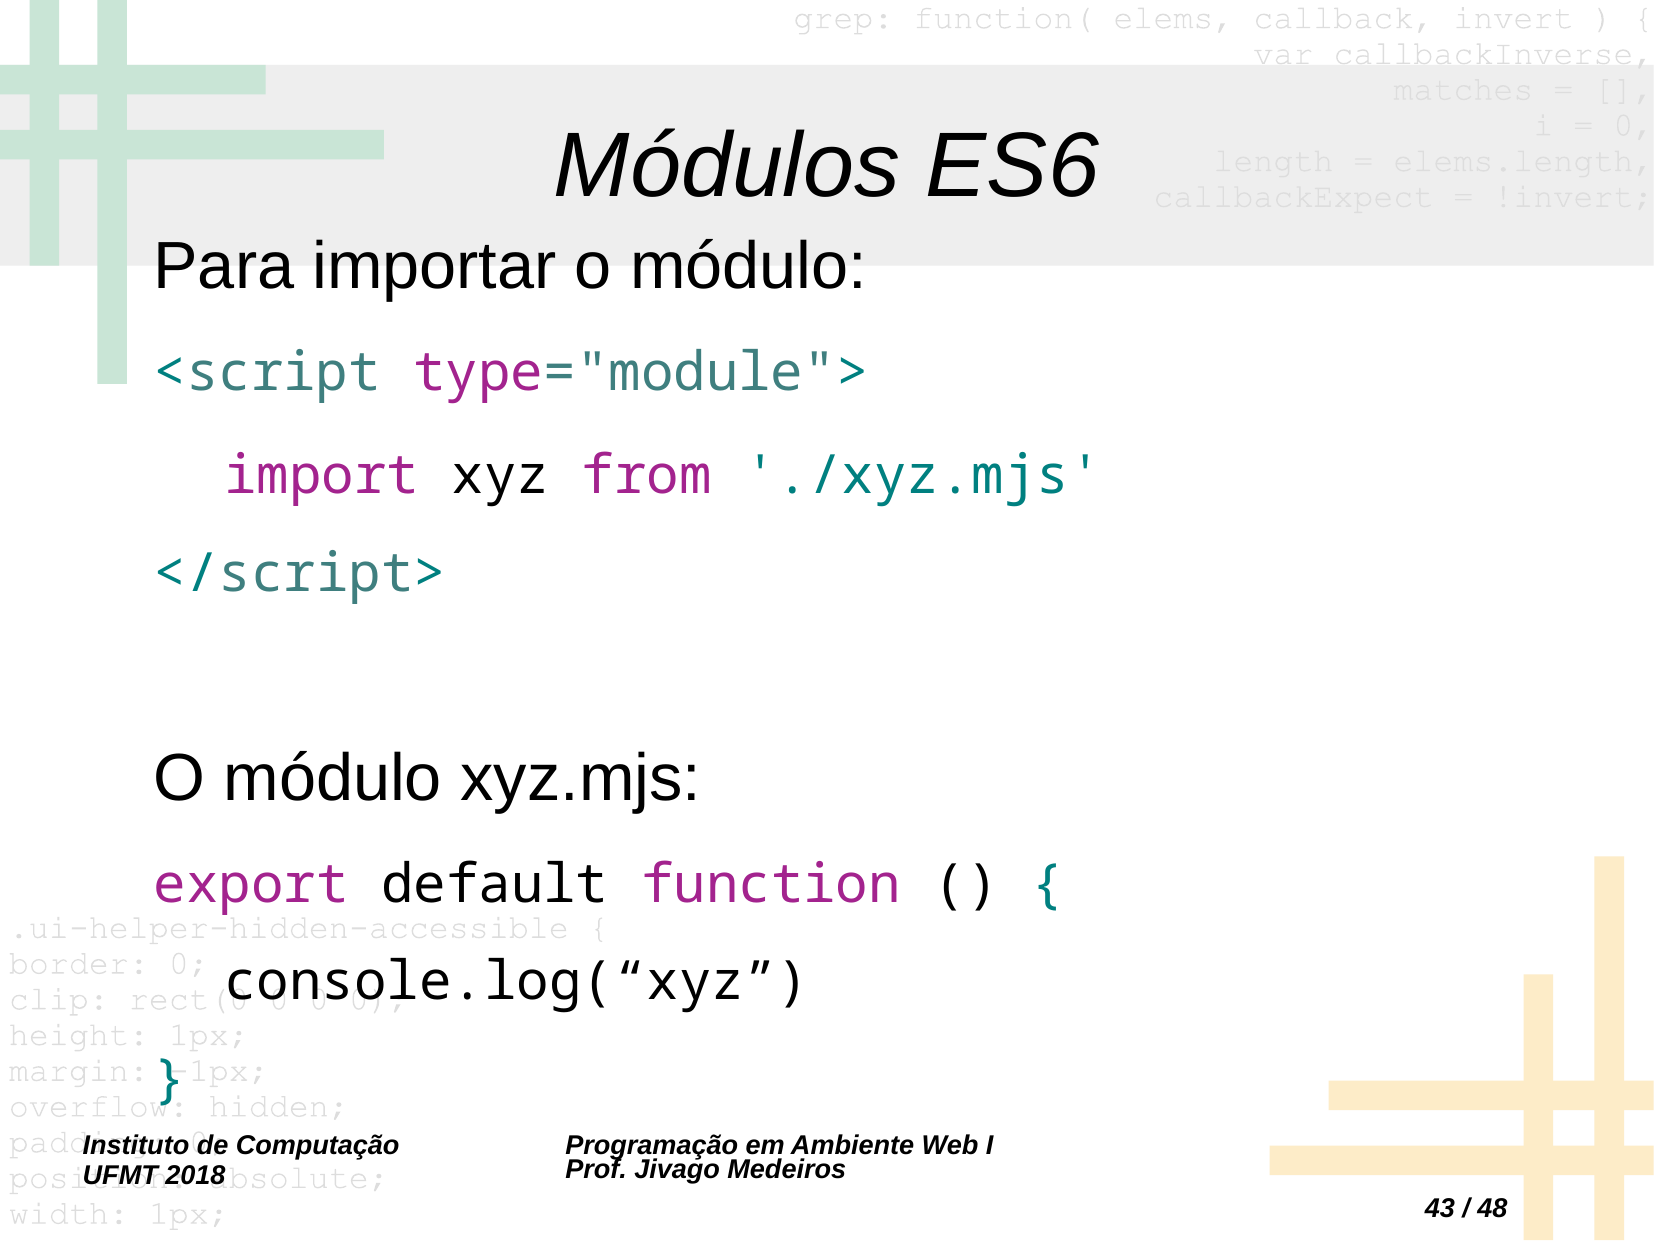

# Módulos ES6
Para importar o módulo:
<script type="module">
import xyz from './xyz.mjs'
</script>
O módulo xyz.mjs:
export default function () {
console.log(“xyz”)
}
Programação em Ambiente Web I Prof. Jivago Medeiros
43